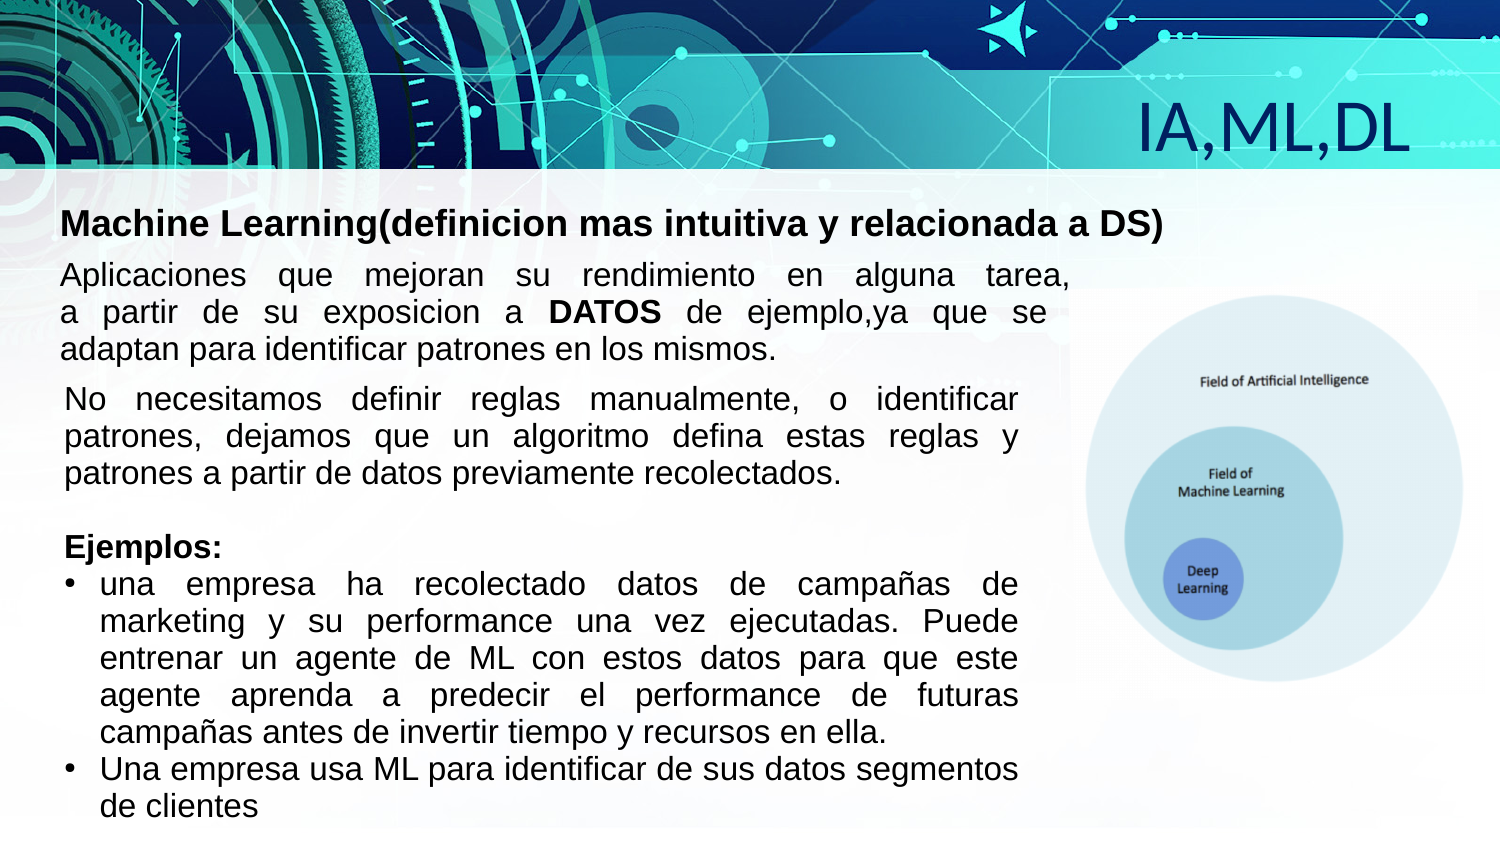

IA,ML,DL
Machine Learning(definicion mas intuitiva y relacionada a DS)
Aplicaciones que mejoran su rendimiento en alguna tarea,
a partir de su exposicion a DATOS de ejemplo,ya que se
adaptan para identificar patrones en los mismos.
No necesitamos definir reglas manualmente, o identificar patrones, dejamos que un algoritmo defina estas reglas y patrones a partir de datos previamente recolectados.
Ejemplos:
una empresa ha recolectado datos de campañas de marketing y su performance una vez ejecutadas. Puede entrenar un agente de ML con estos datos para que este agente aprenda a predecir el performance de futuras campañas antes de invertir tiempo y recursos en ella.
Una empresa usa ML para identificar de sus datos segmentos de clientes